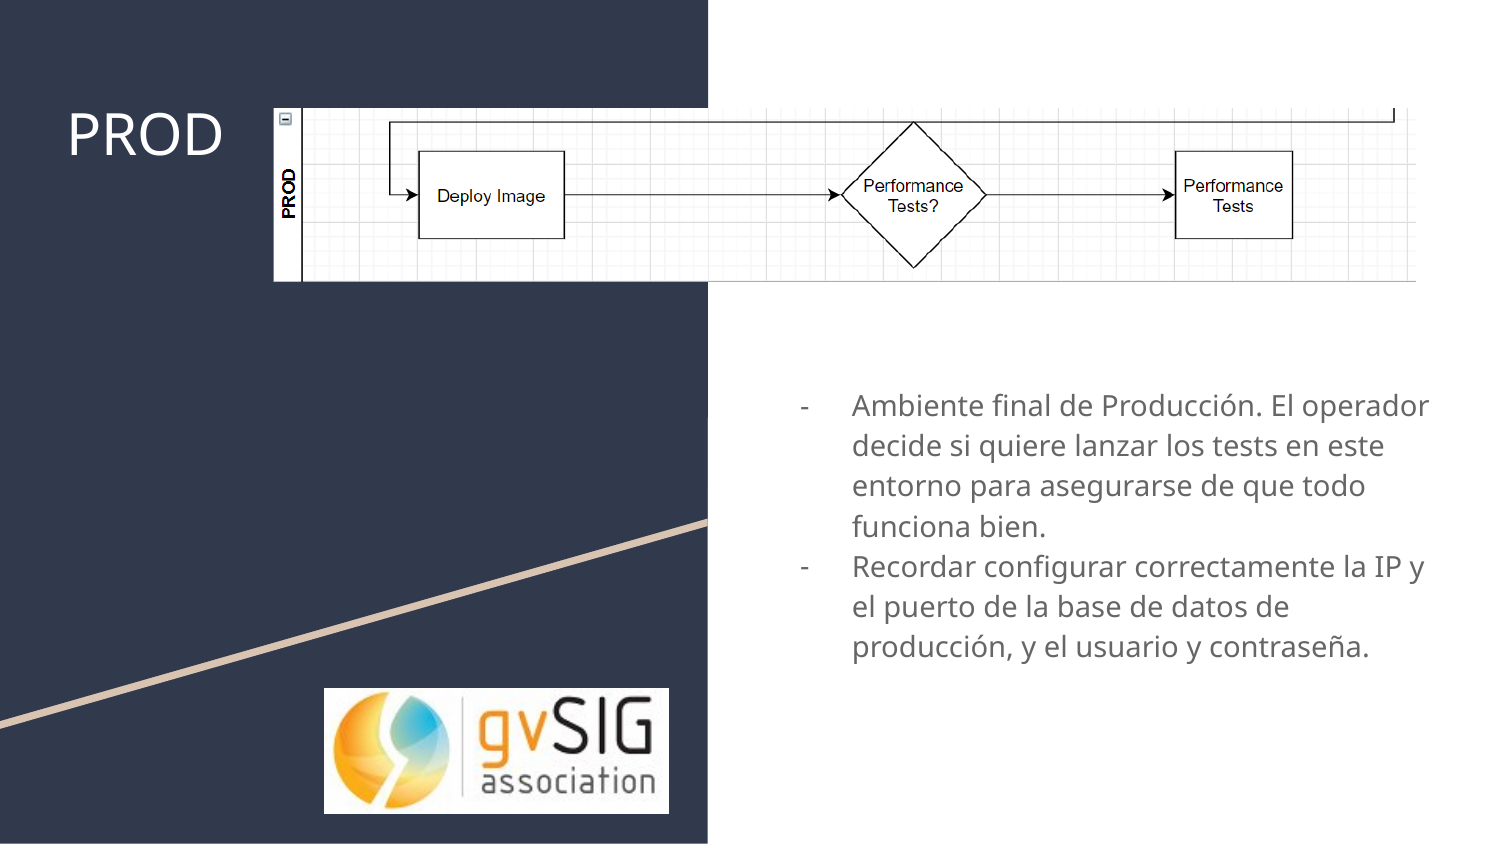

# PROD
Ambiente final de Producción. El operador decide si quiere lanzar los tests en este entorno para asegurarse de que todo funciona bien.
Recordar configurar correctamente la IP y el puerto de la base de datos de producción, y el usuario y contraseña.